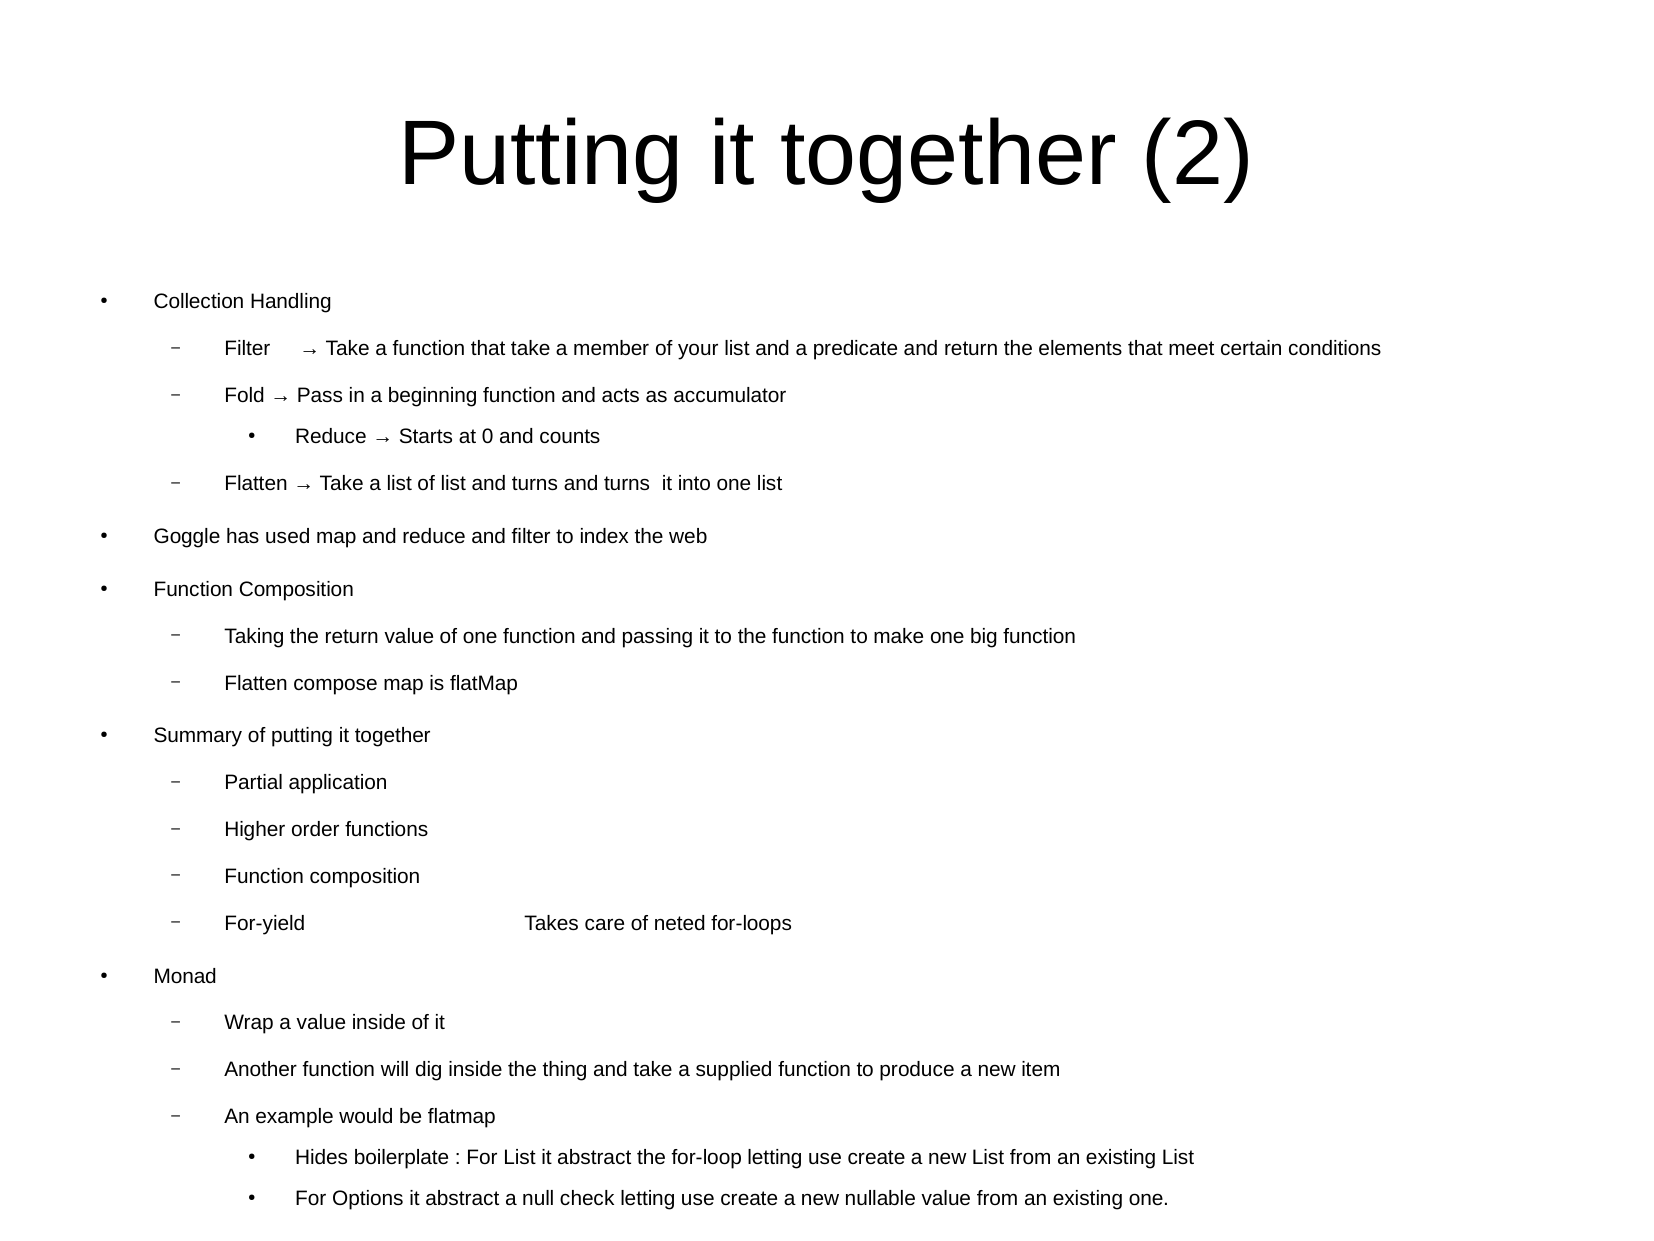

# Putting it together (2)
Collection Handling
Filter 	→ Take a function that take a member of your list and a predicate and return the elements that meet certain conditions
Fold → Pass in a beginning function and acts as accumulator
Reduce → Starts at 0 and counts
Flatten → Take a list of list and turns and turns it into one list
Goggle has used map and reduce and filter to index the web
Function Composition
Taking the return value of one function and passing it to the function to make one big function
Flatten compose map is flatMap
Summary of putting it together
Partial application
Higher order functions
Function composition
For-yield			Takes care of neted for-loops
Monad
Wrap a value inside of it
Another function will dig inside the thing and take a supplied function to produce a new item
An example would be flatmap
Hides boilerplate : For List it abstract the for-loop letting use create a new List from an existing List
For Options it abstract a null check letting use create a new nullable value from an existing one.